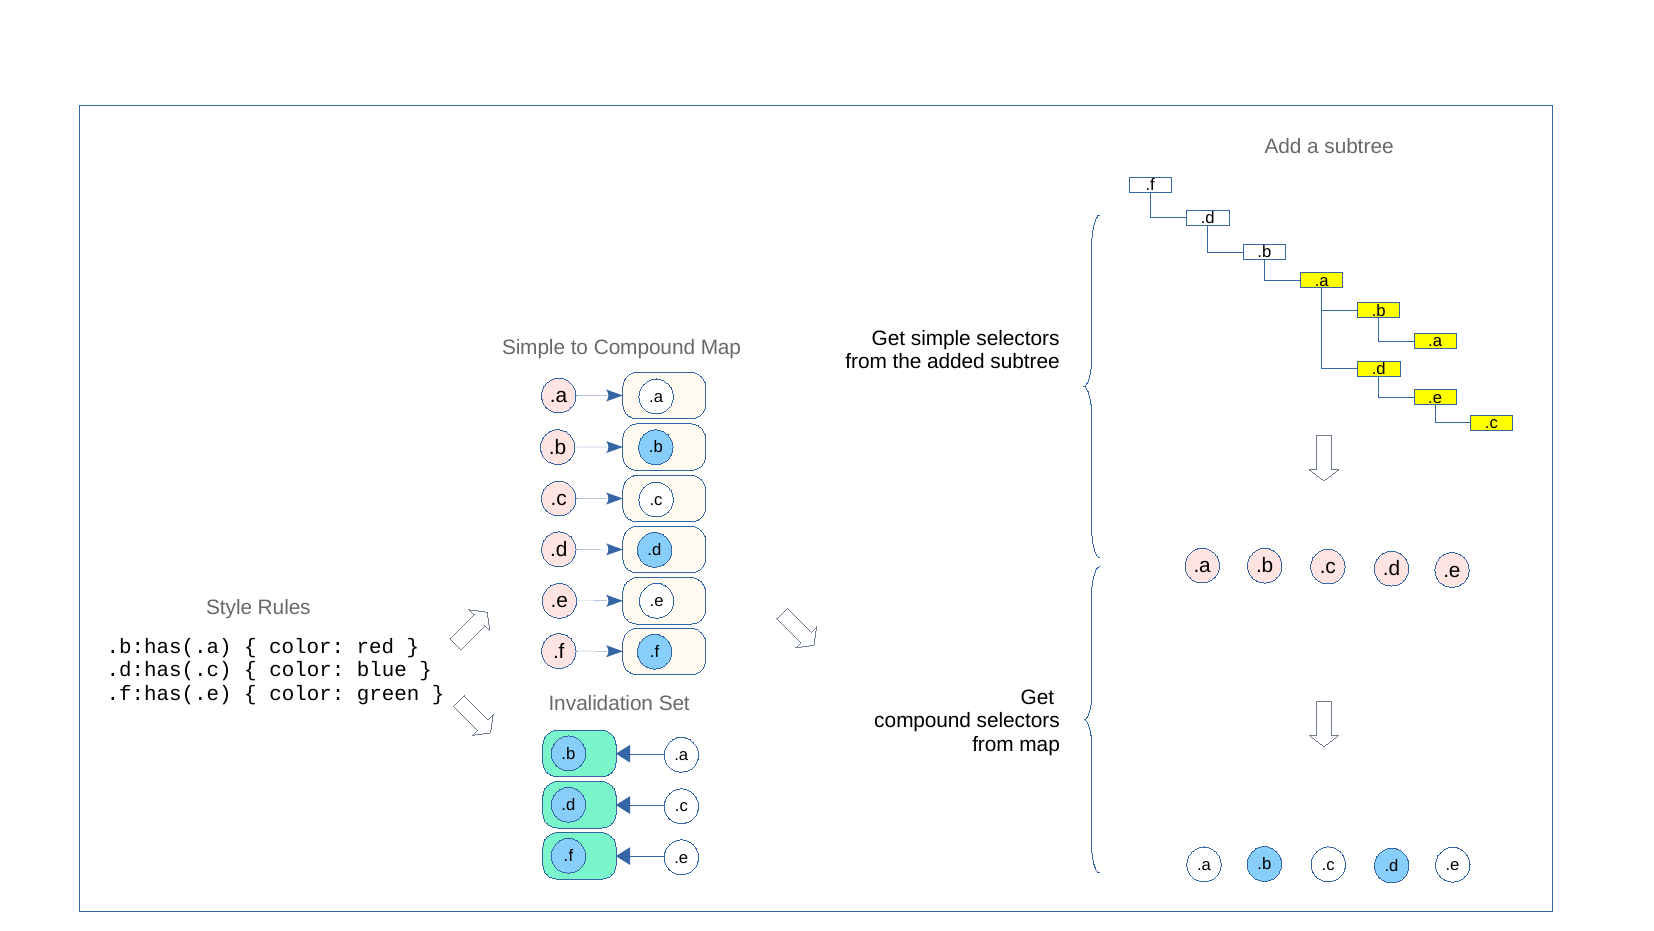

Add a subtree
.f
.d
.b
.a
.b
Get simple selectors
from the added subtree
Simple to Compound Map
.a
.d
.a
.a
.e
.c
.b
.b
.c
.c
.d
.d
.a
.b
.c
.d
.e
.e
.e
Style Rules
.b:has(.a) { color: red }
.d:has(.c) { color: blue }
.f:has(.e) { color: green }
.f
.f
Get
compound selectors
from map
Invalidation Set
.b
.a
.d
.c
.f
.e
.b
.c
.a
.e
.d